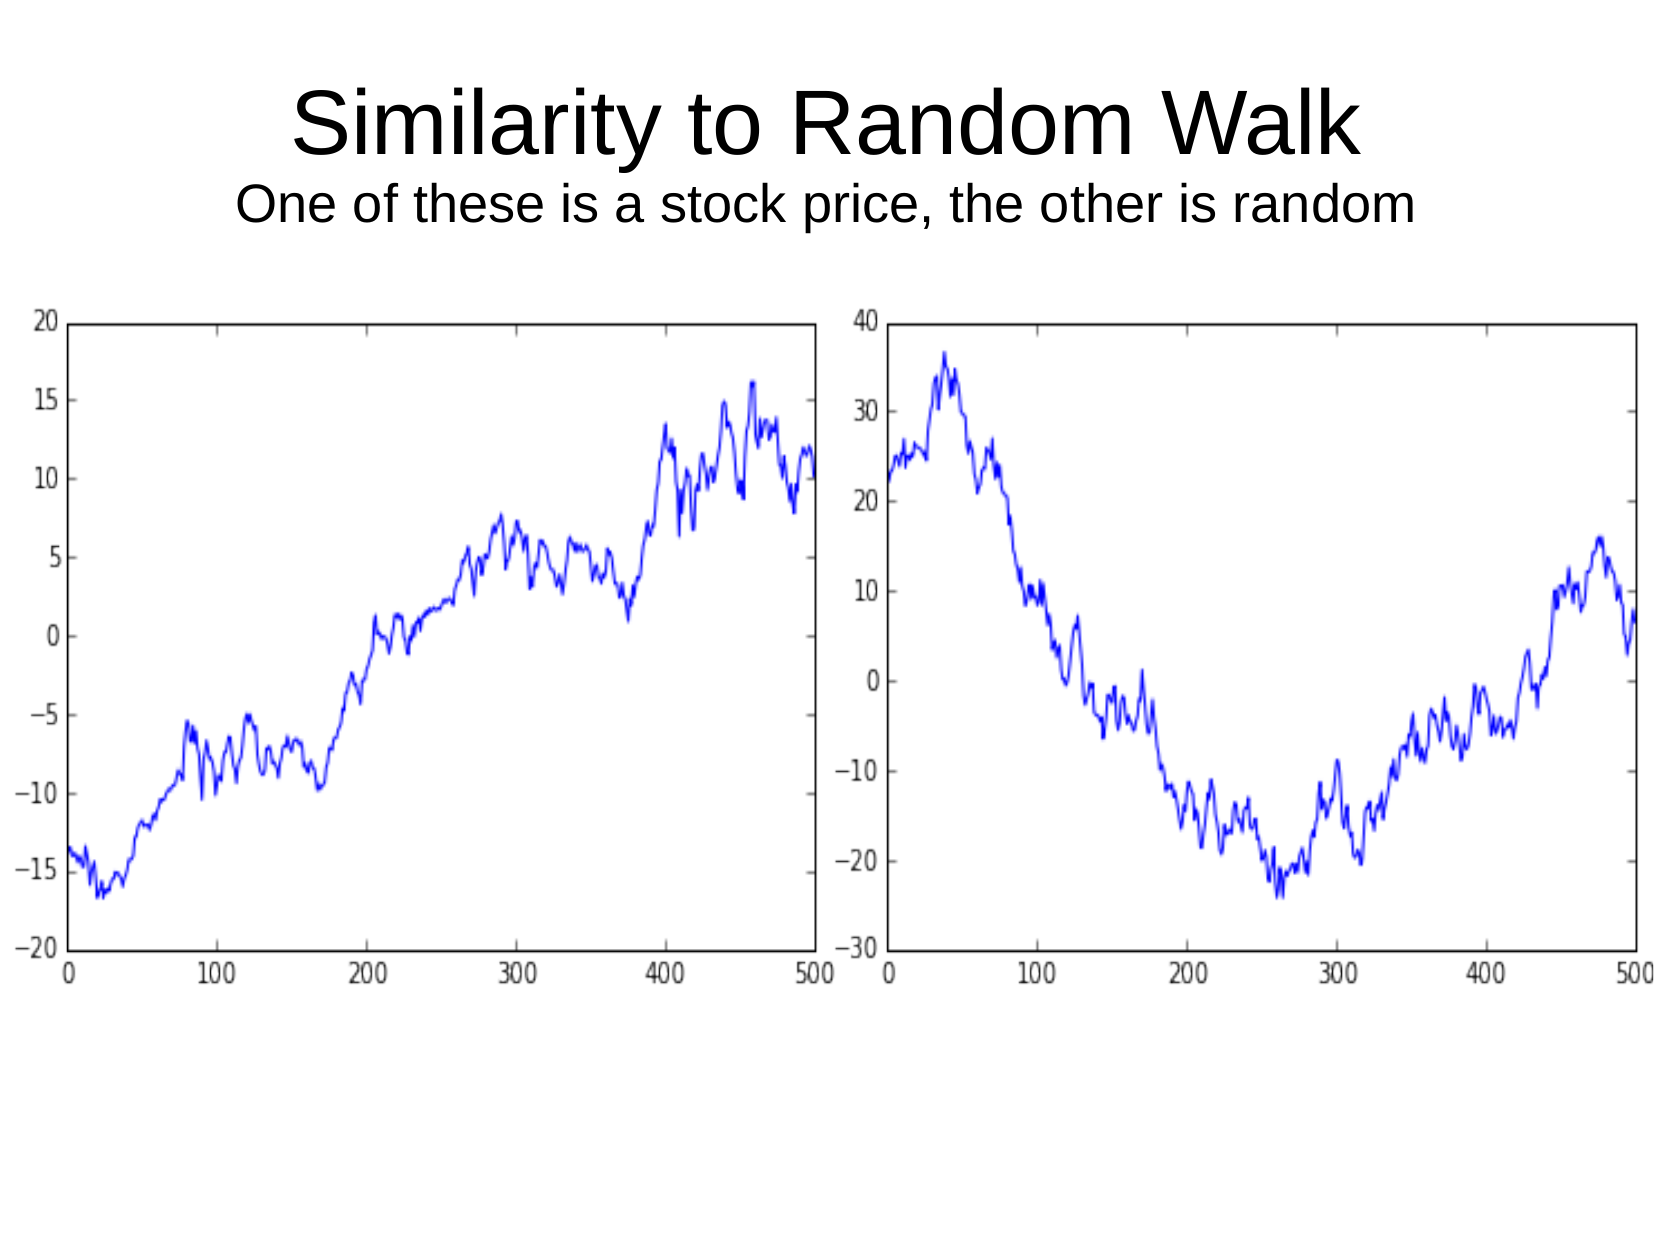

# Similarity to Random Walk One of these is a stock price, the other is random